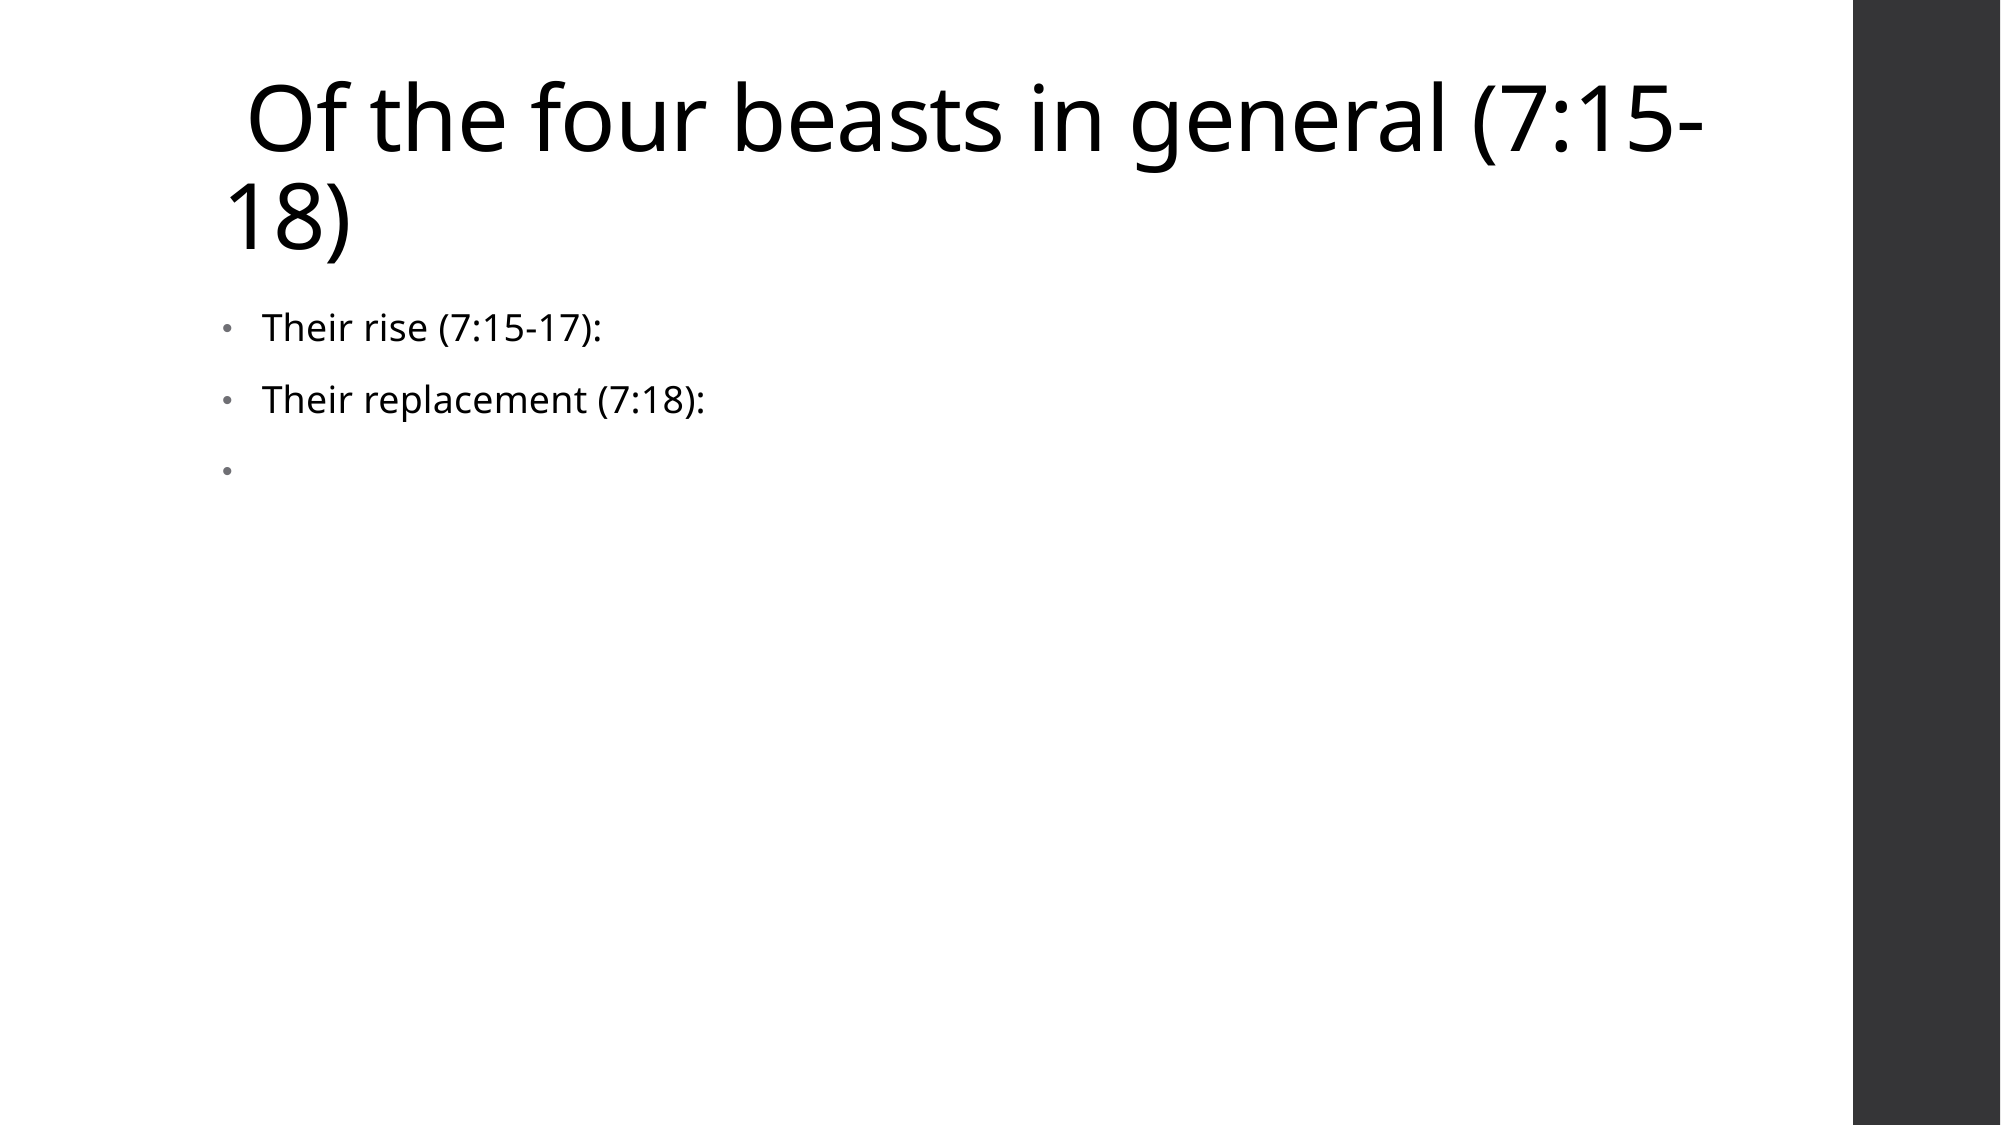

# Of the four beasts in general (7:15-18)
 Their rise (7:15-17):
 Their replacement (7:18):